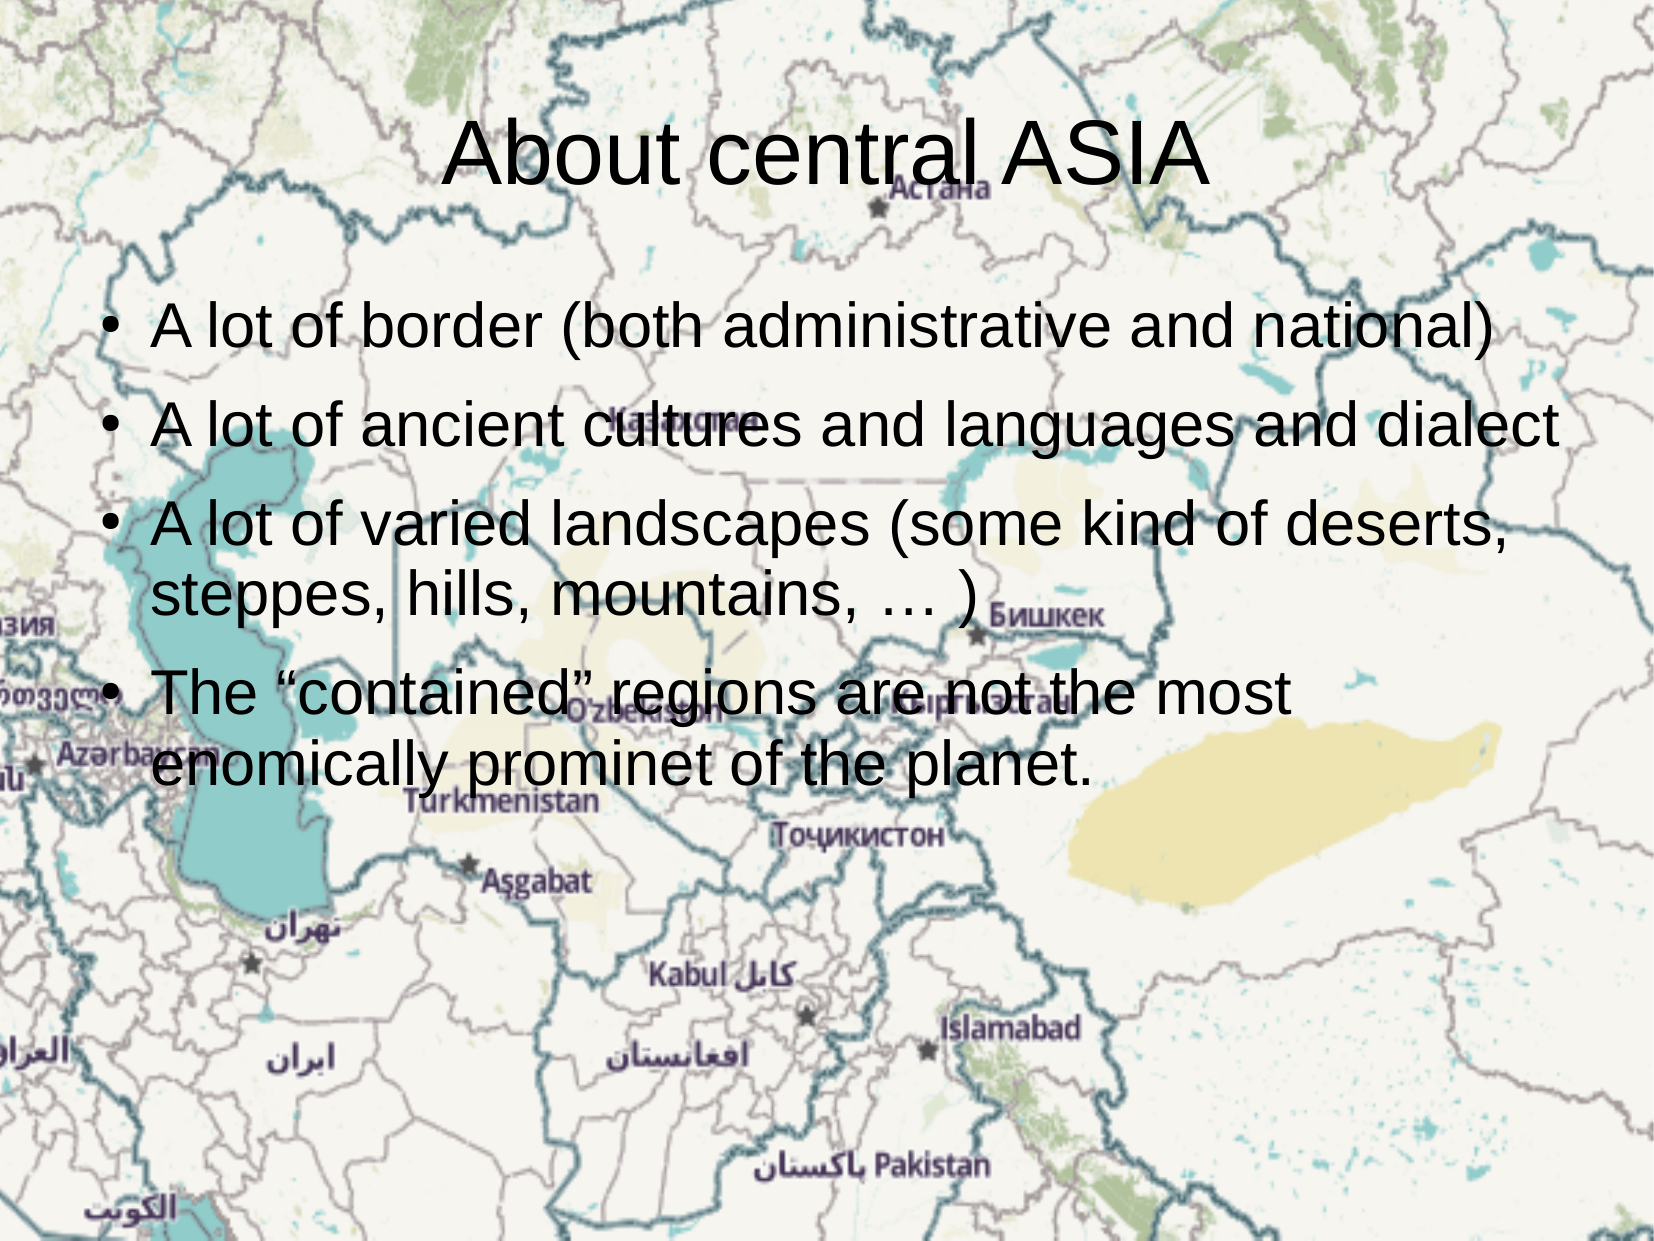

# About central ASIA
A lot of border (both administrative and national)
A lot of ancient cultures and languages and dialect
A lot of varied landscapes (some kind of deserts, steppes, hills, mountains, … )
The “contained” regions are not the most enomically prominet of the planet.